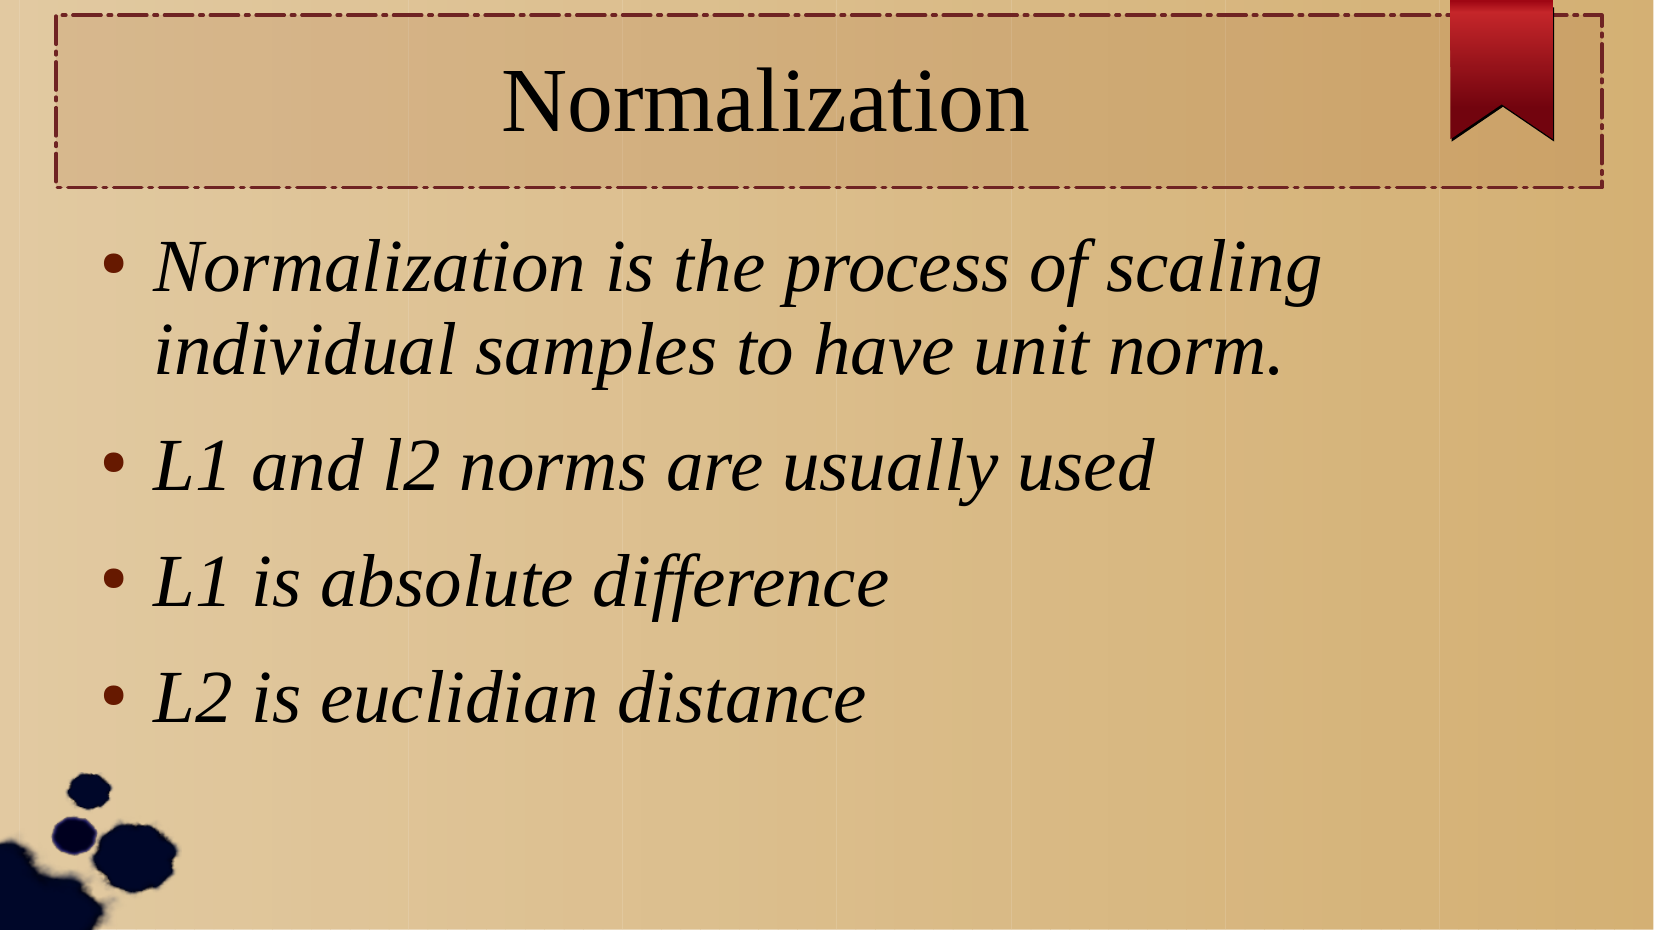

# Normalization
Normalization is the process of scaling individual samples to have unit norm.
L1 and l2 norms are usually used
L1 is absolute difference
L2 is euclidian distance